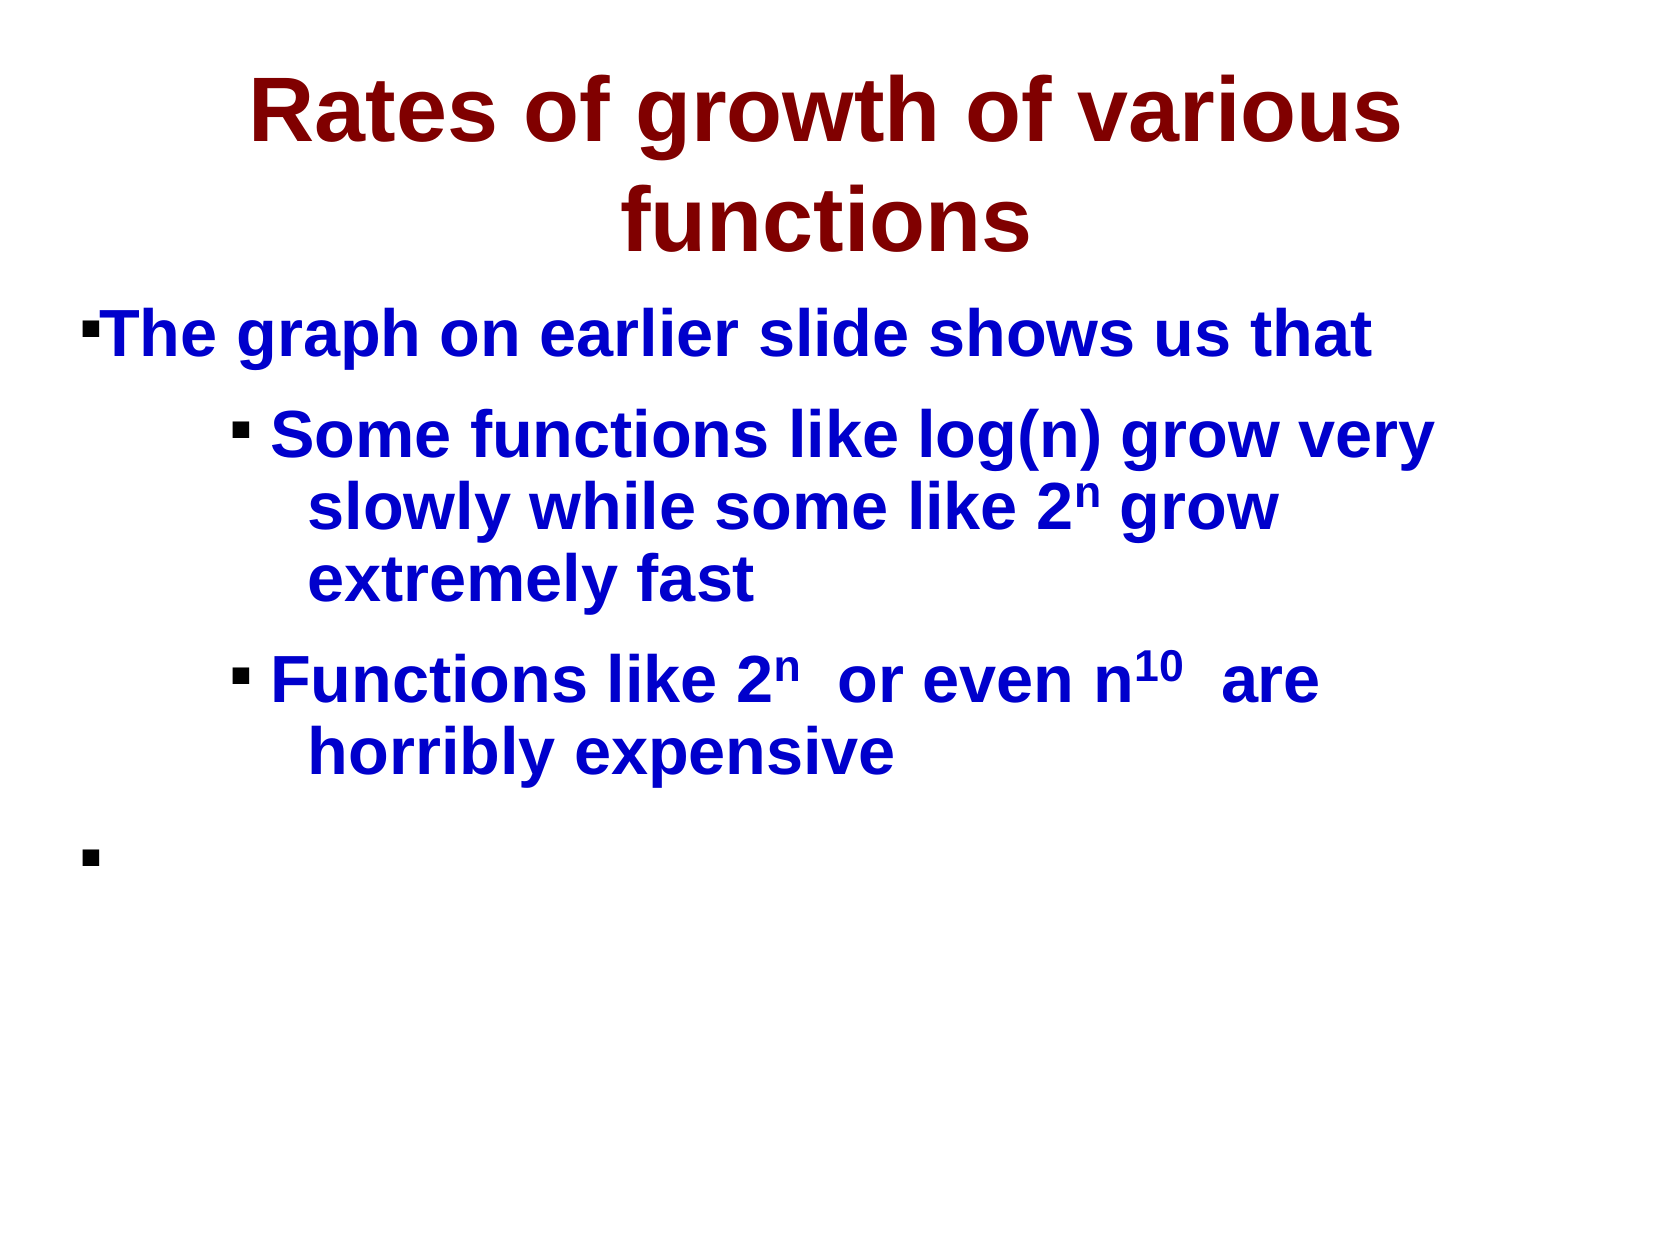

# Rates of growth of various functions
The graph on earlier slide shows us that
Some functions like log(n) grow very slowly while some like 2n grow extremely fast
Functions like 2n or even n10 are horribly expensive